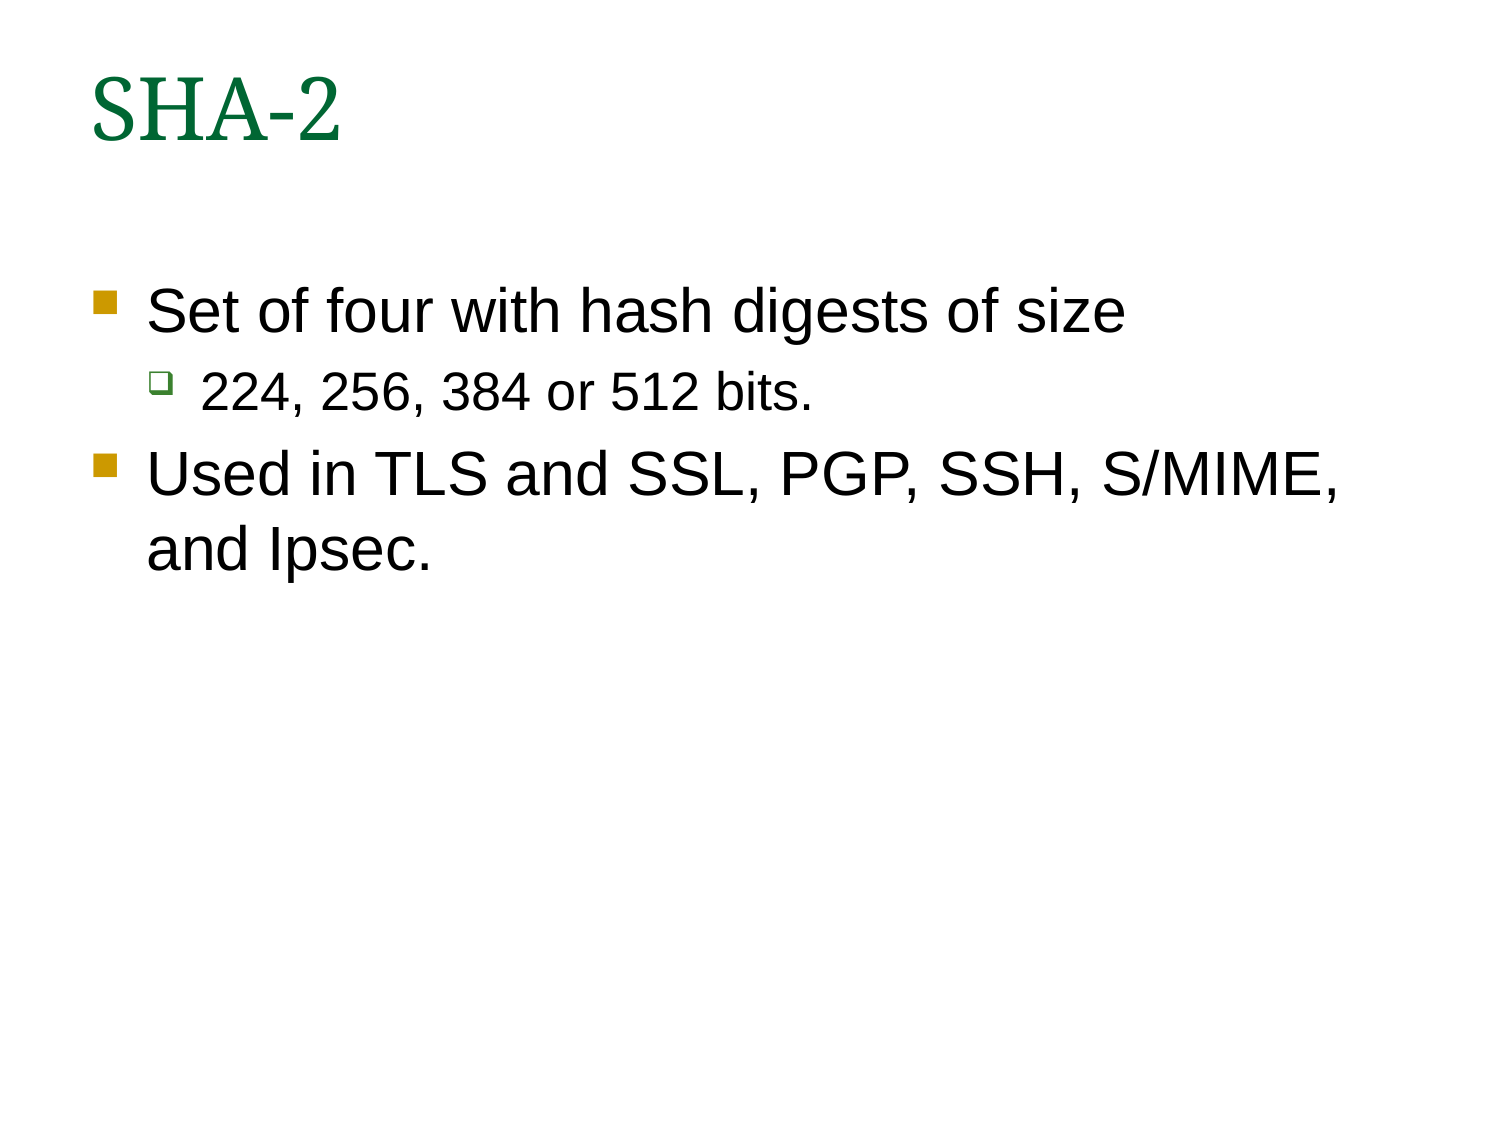

# SHA-2
Set of four with hash digests of size
224, 256, 384 or 512 bits.
Used in TLS and SSL, PGP, SSH, S/MIME, and Ipsec.